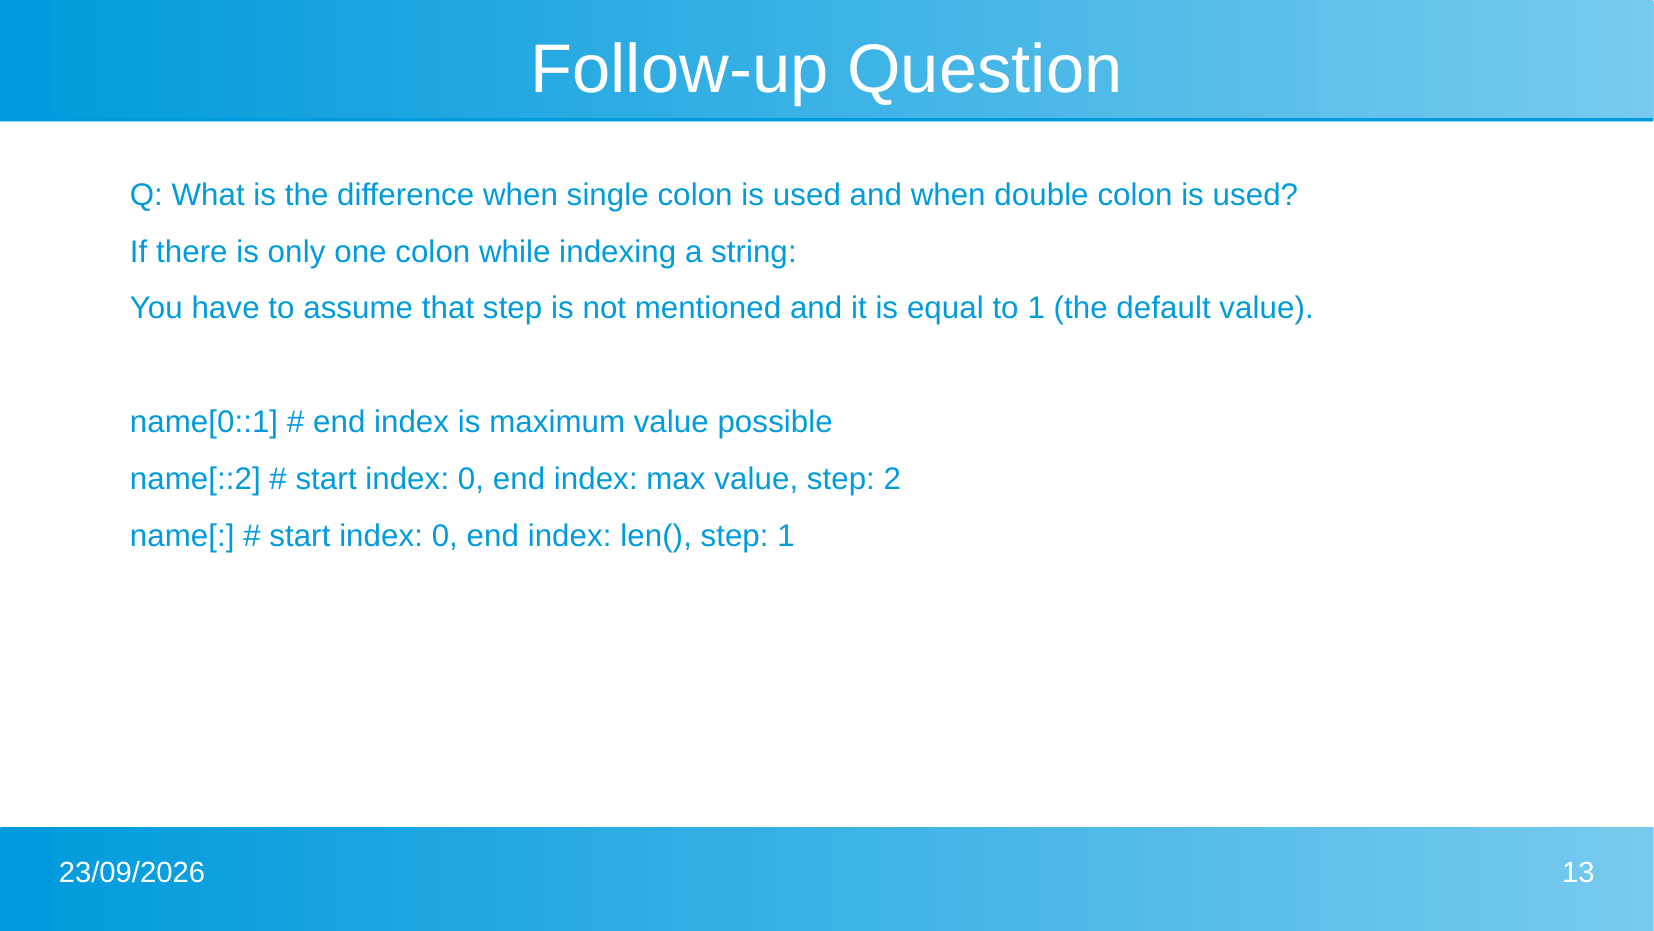

# Follow-up Question
Q: What is the difference when single colon is used and when double colon is used?
If there is only one colon while indexing a string:
You have to assume that step is not mentioned and it is equal to 1 (the default value).
name[0::1] # end index is maximum value possible
name[::2] # start index: 0, end index: max value, step: 2
name[:] # start index: 0, end index: len(), step: 1
13